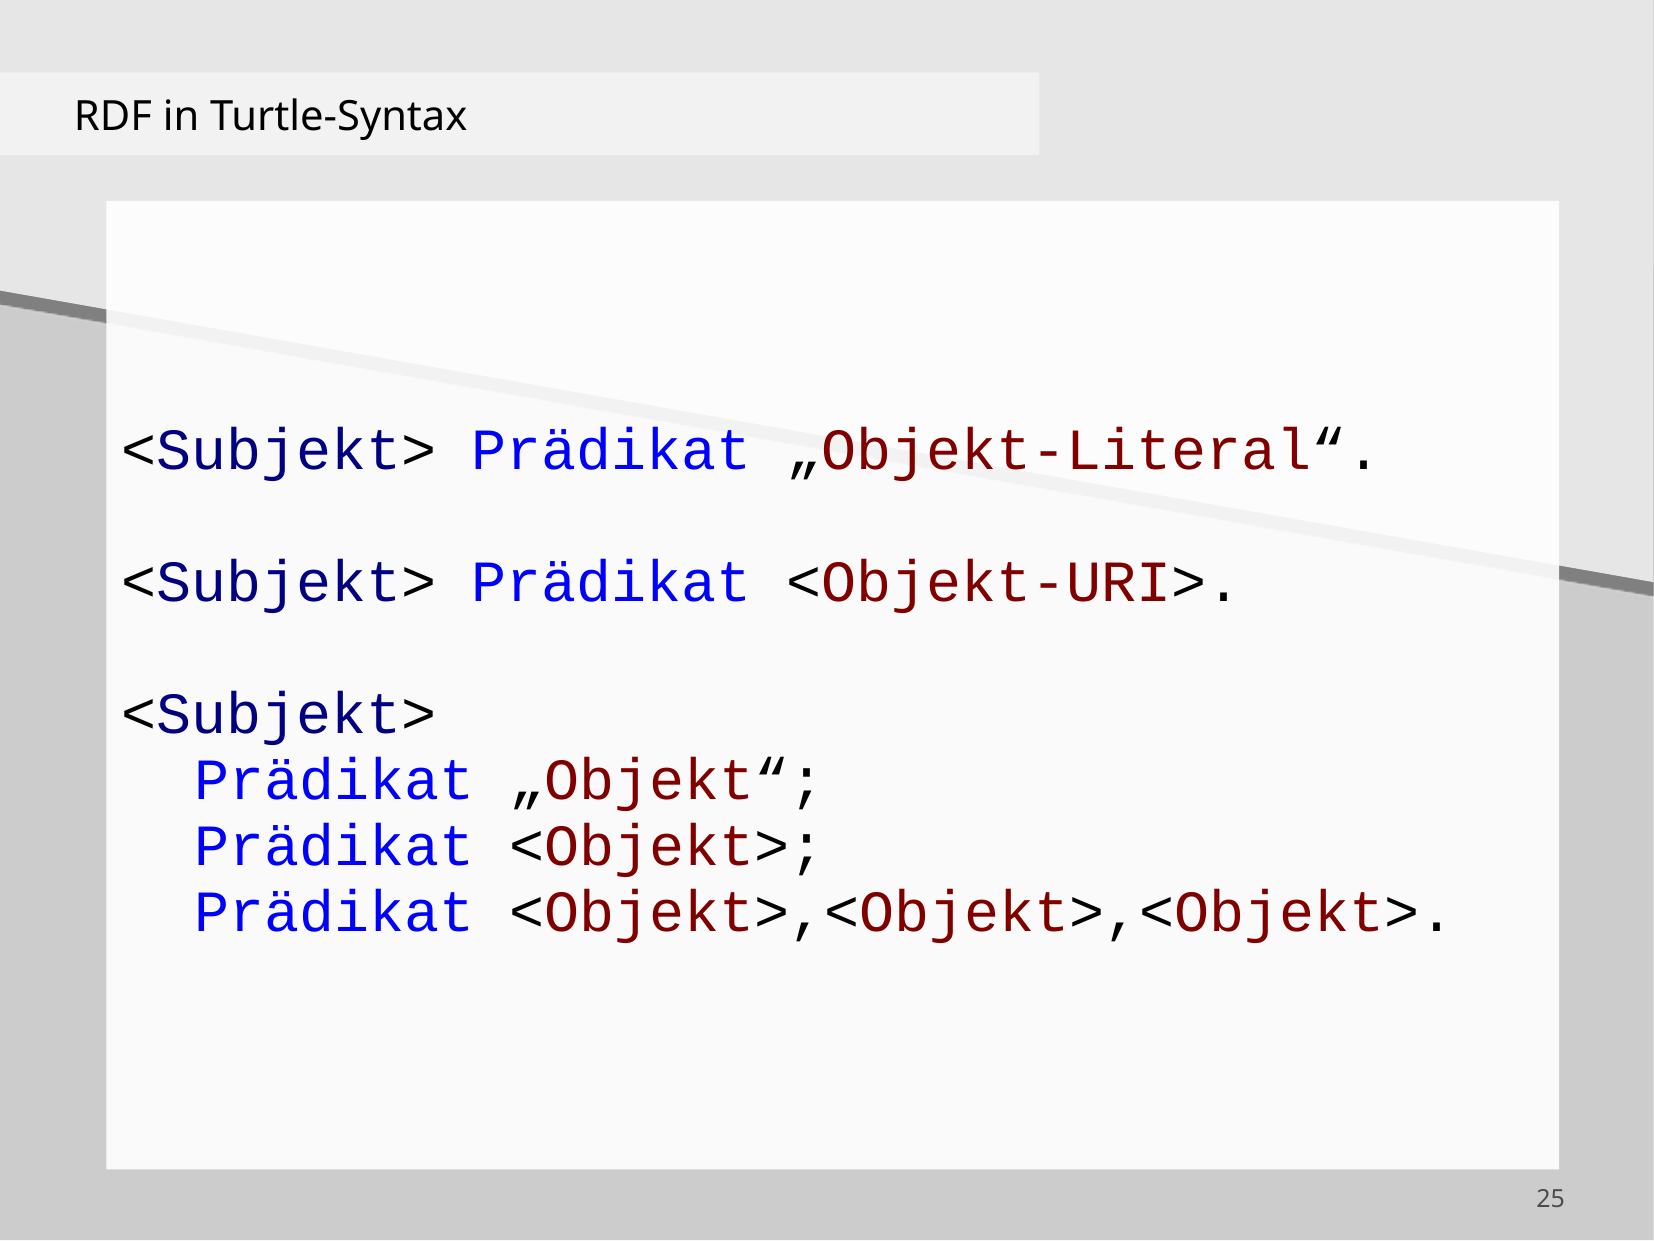

RDF in Turtle-Syntax
<Subjekt> Prädikat „Objekt-Literal“.
<Subjekt> Prädikat <Objekt-URI>.
<Subjekt>
	Prädikat „Objekt“;
	Prädikat <Objekt>;
	Prädikat <Objekt>,<Objekt>,<Objekt>.